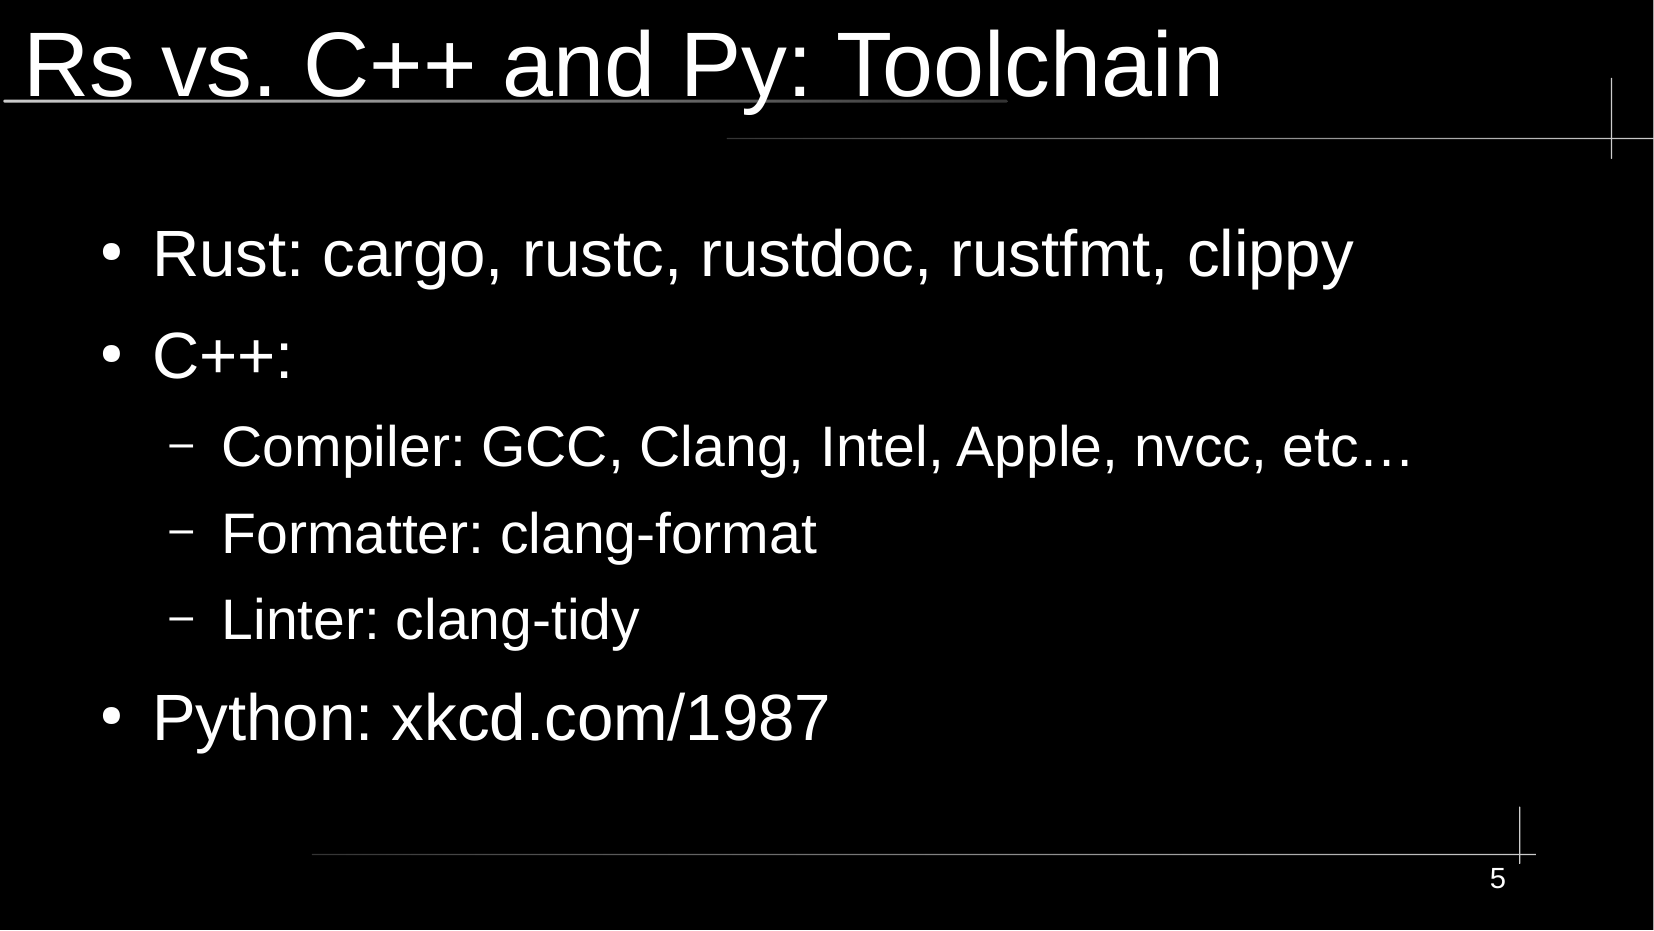

# Rs vs. C++ and Py: Toolchain
Rust: cargo, rustc, rustdoc, rustfmt, clippy
C++:
Compiler: GCC, Clang, Intel, Apple, nvcc, etc…
Formatter: clang-format
Linter: clang-tidy
Python: xkcd.com/1987
5